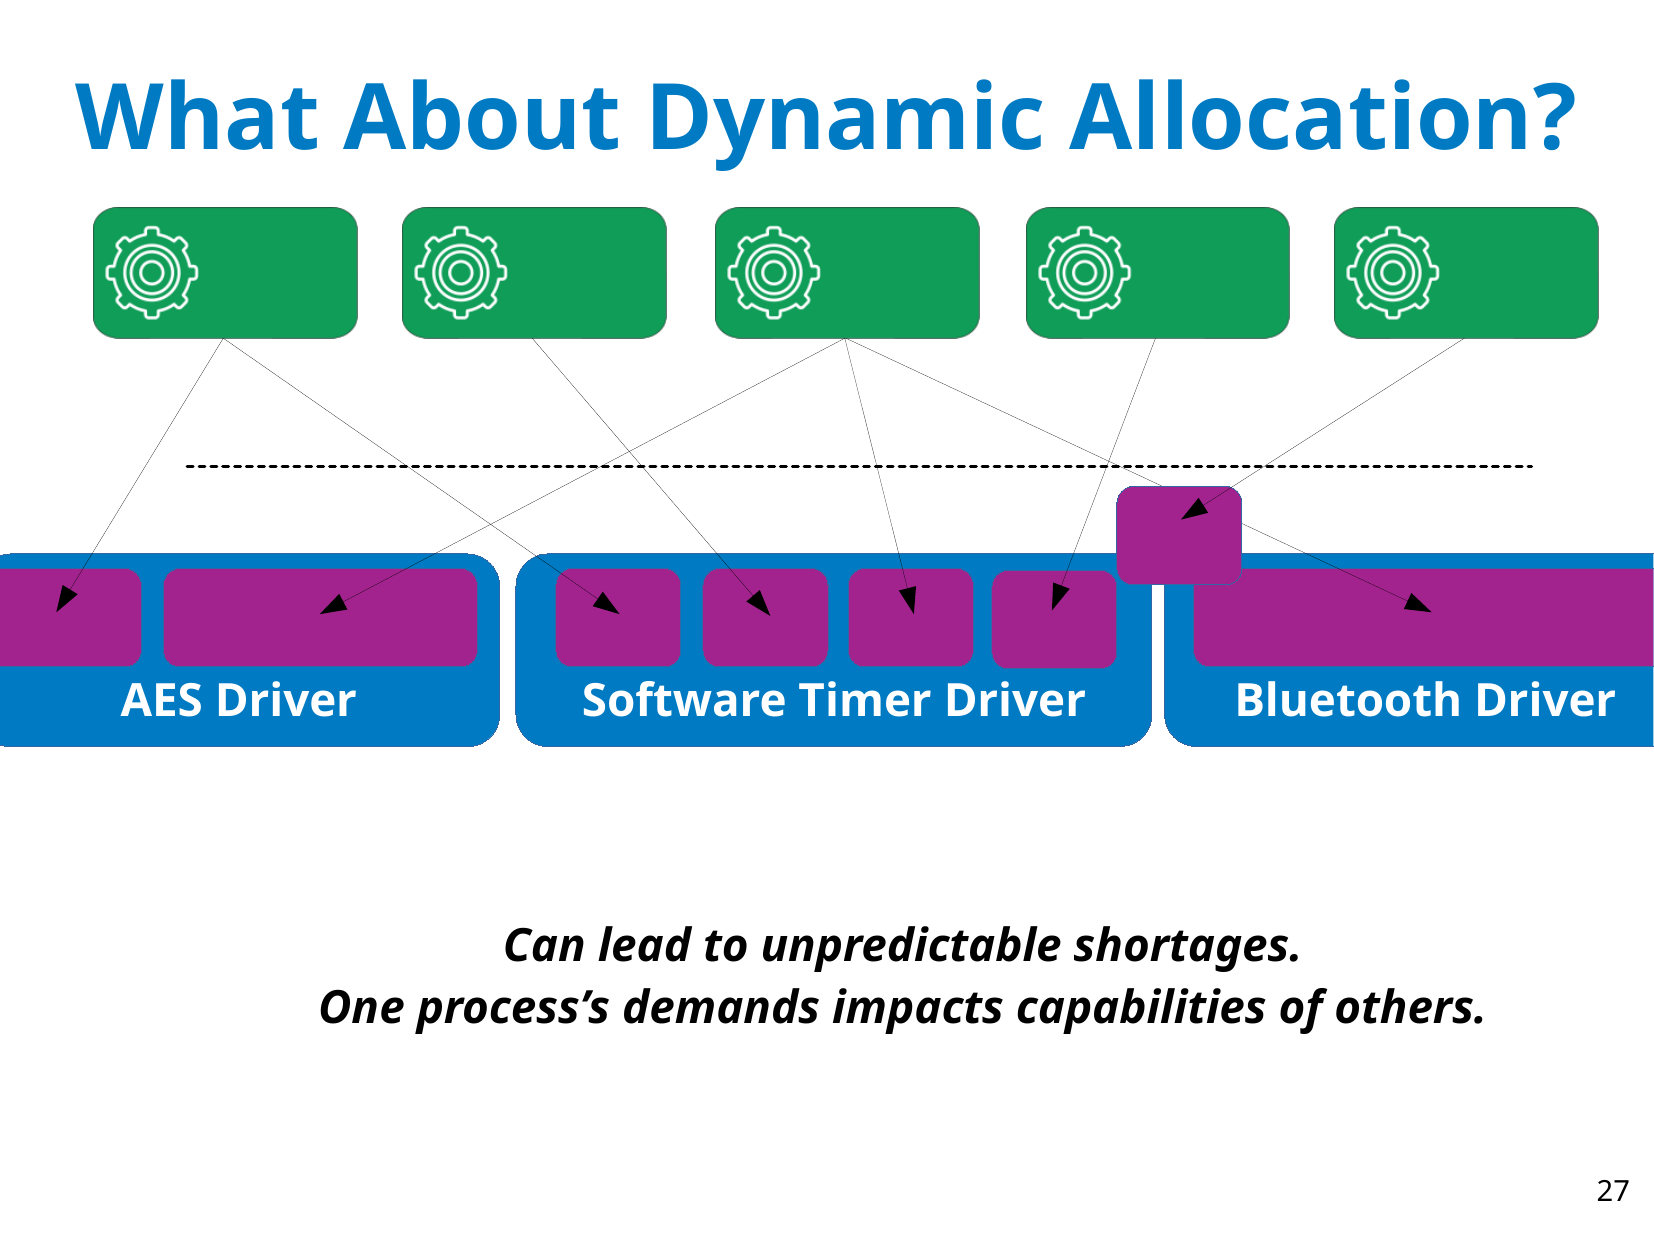

What About Dynamic Allocation?
Software Timer Driver
AES Driver
Bluetooth Driver
Can lead to unpredictable shortages.
One process’s demands impacts capabilities of others.
27